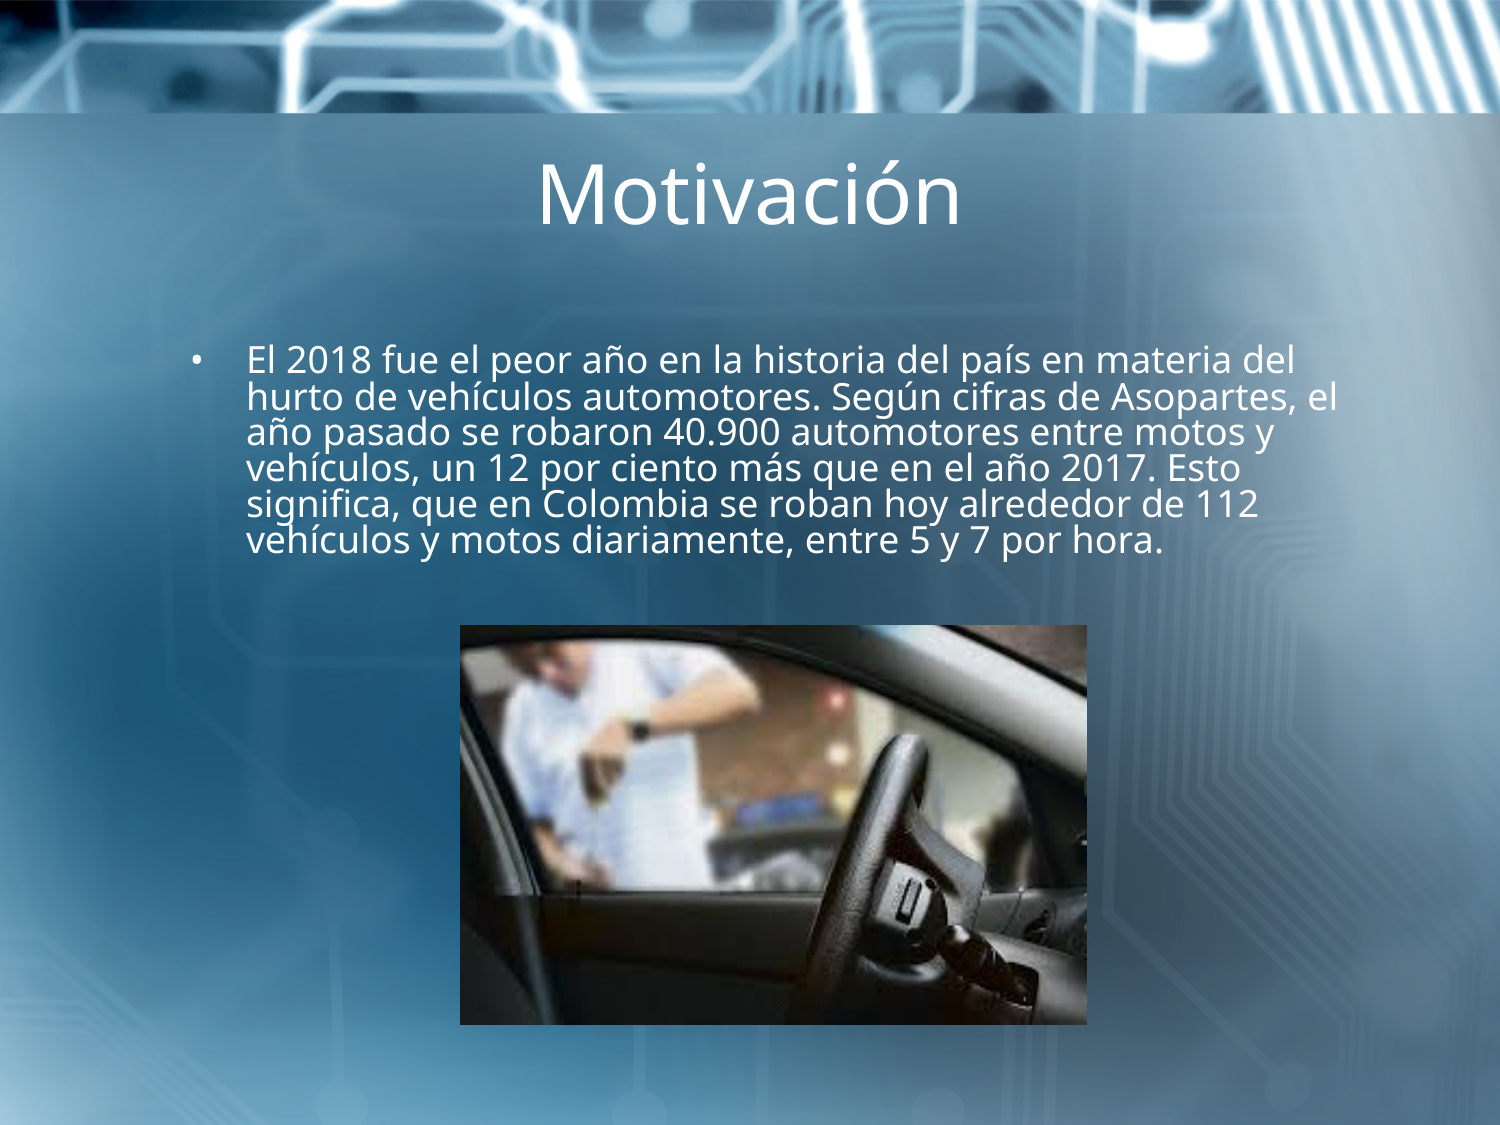

# Motivación
El 2018 fue el peor año en la historia del país en materia del hurto de vehículos automotores. Según cifras de Asopartes, el año pasado se robaron 40.900 automotores entre motos y vehículos, un 12 por ciento más que en el año 2017. Esto significa, que en Colombia se roban hoy alrededor de 112 vehículos y motos diariamente, entre 5 y 7 por hora.